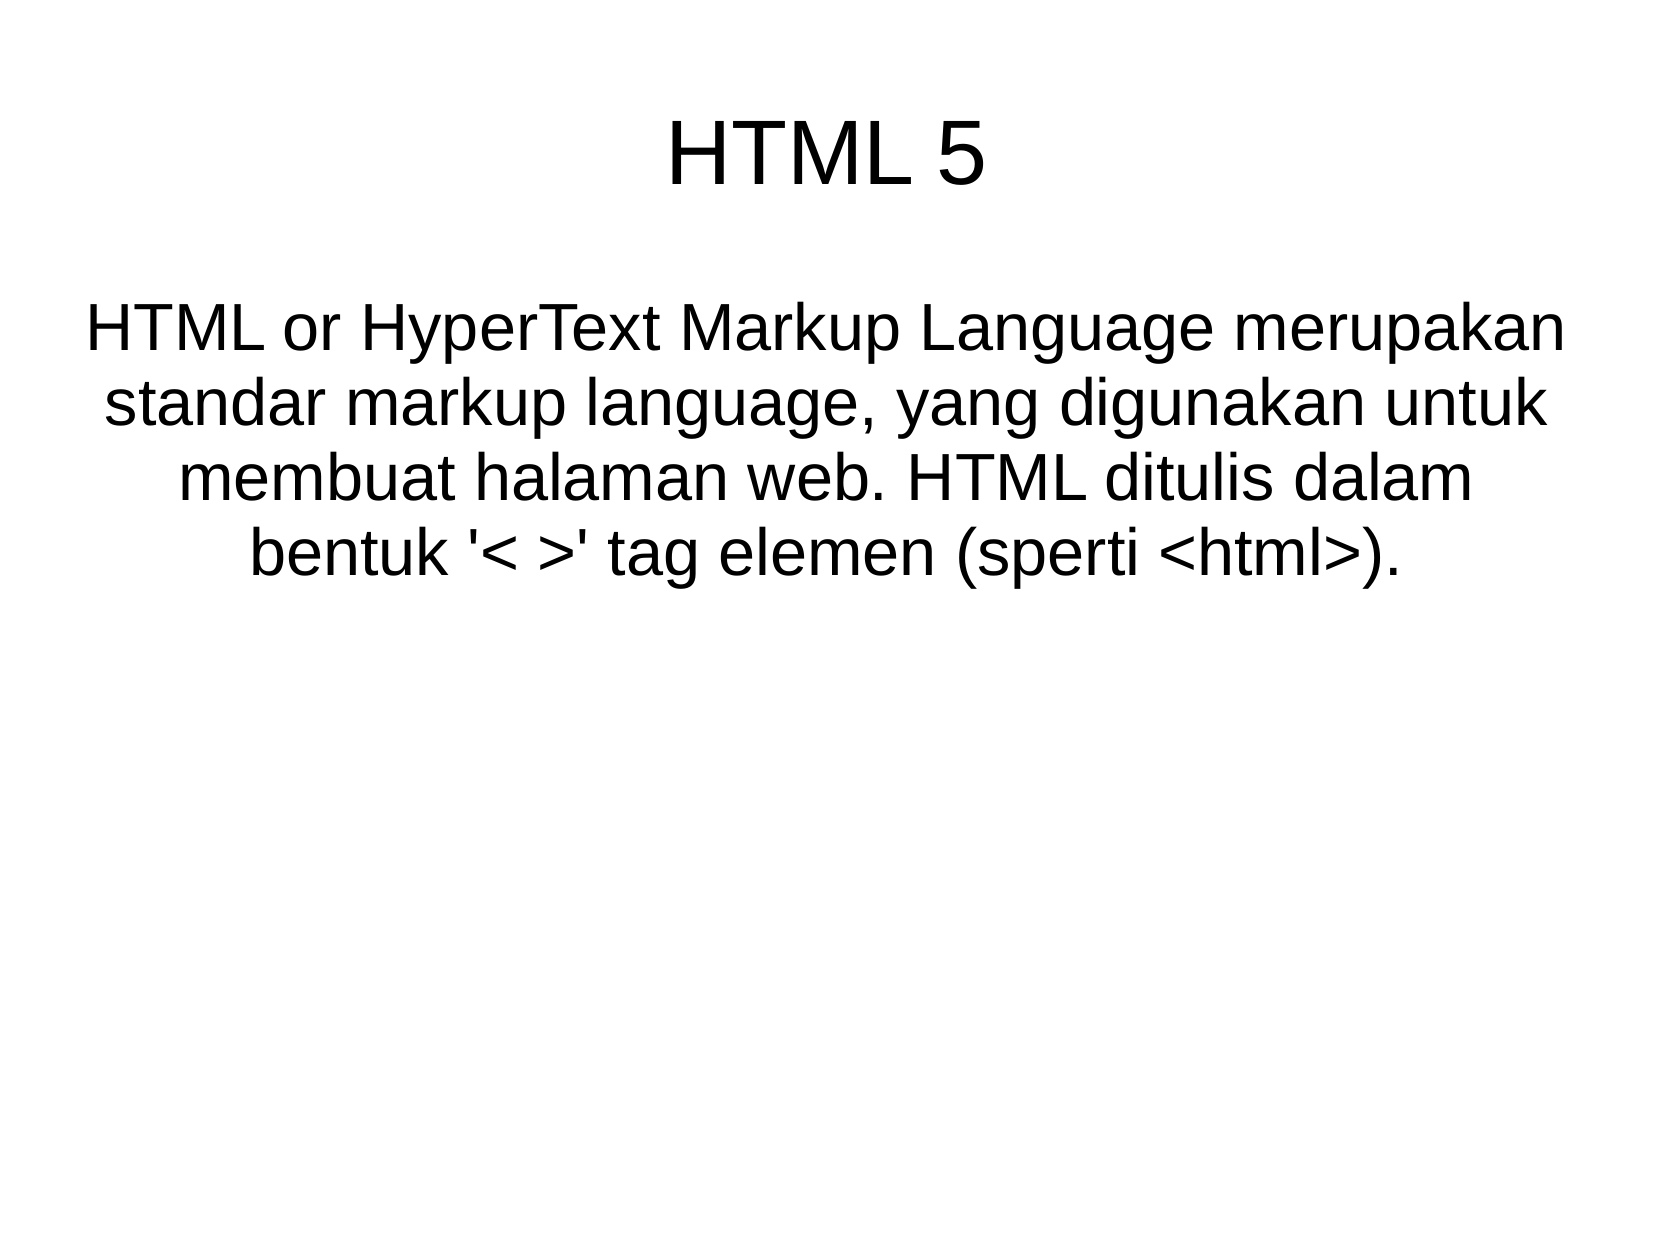

# HTML 5
HTML or HyperText Markup Language merupakan standar markup language, yang digunakan untuk membuat halaman web. HTML ditulis dalam bentuk '< >' tag elemen (sperti <html>).